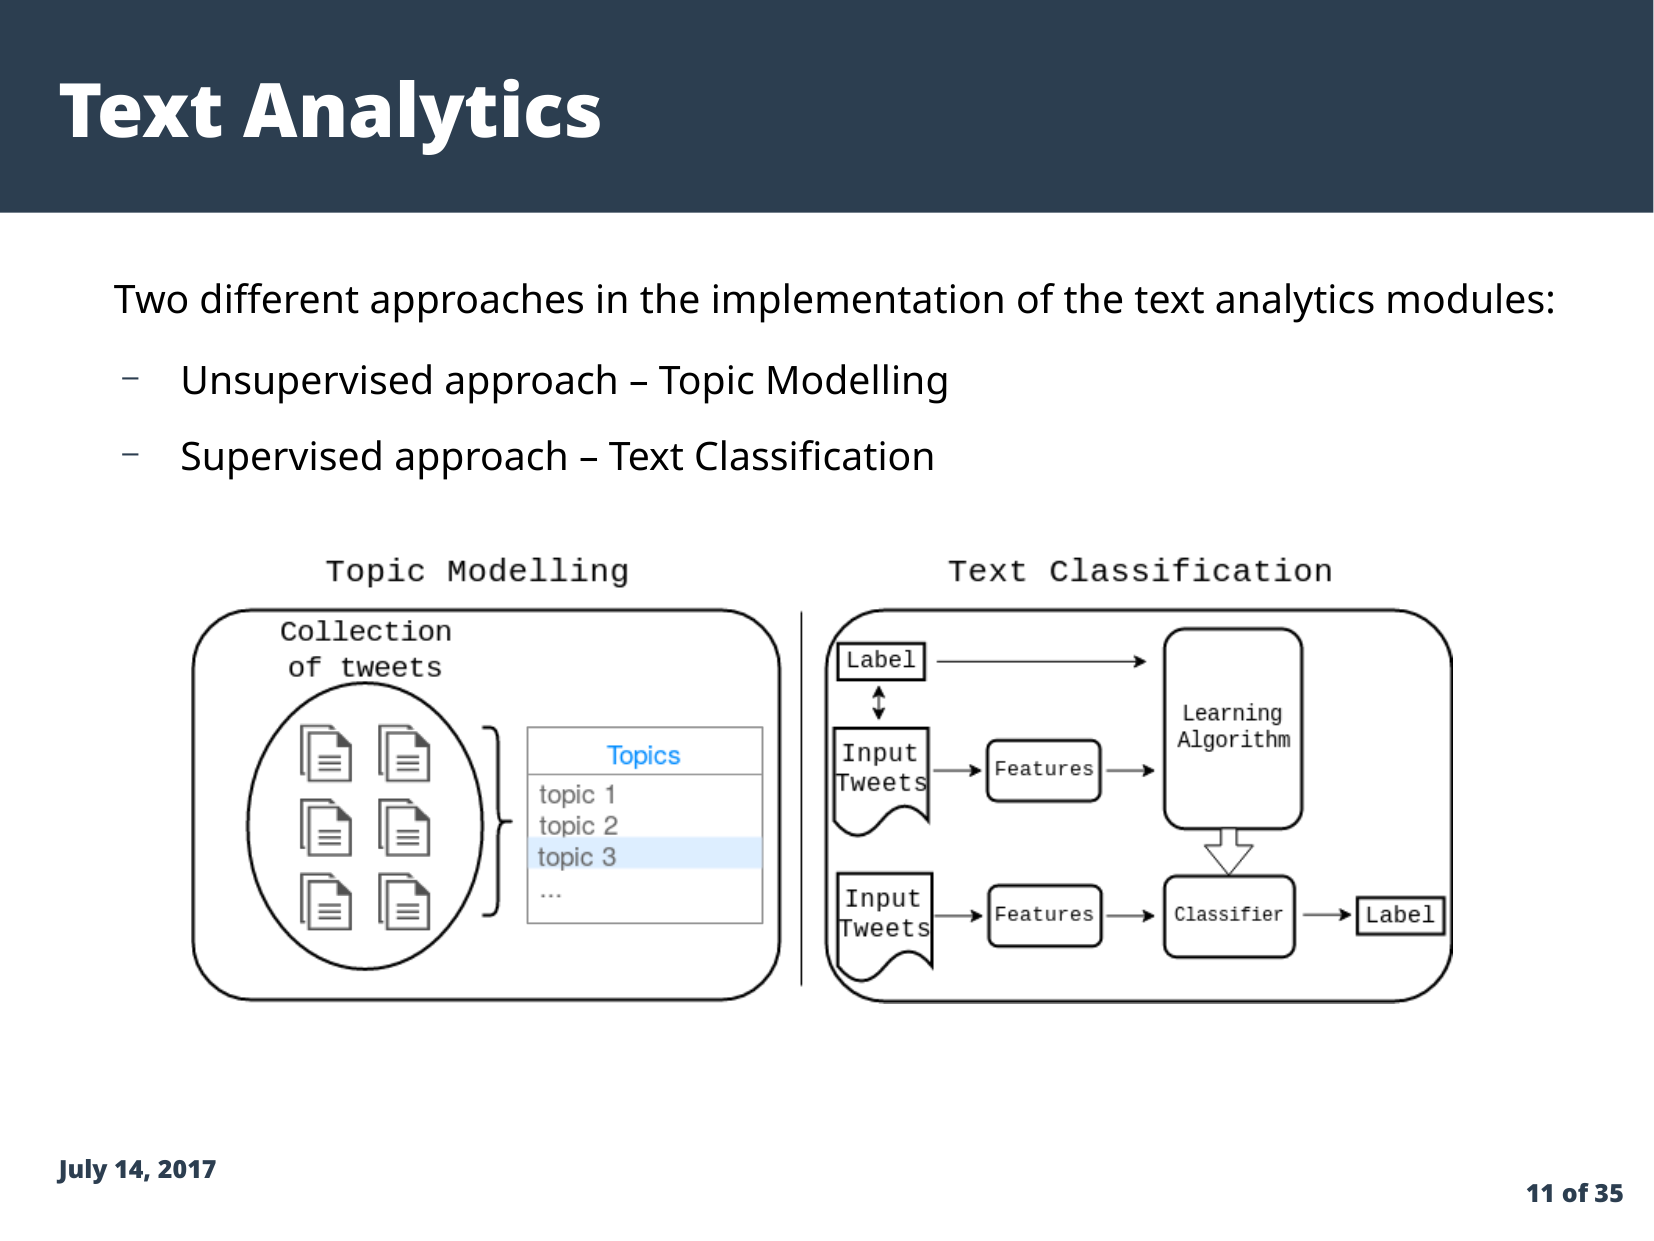

# Text Analytics
Two different approaches in the implementation of the text analytics modules:
Unsupervised approach – Topic Modelling
Supervised approach – Text Classification
July 14, 2017
11